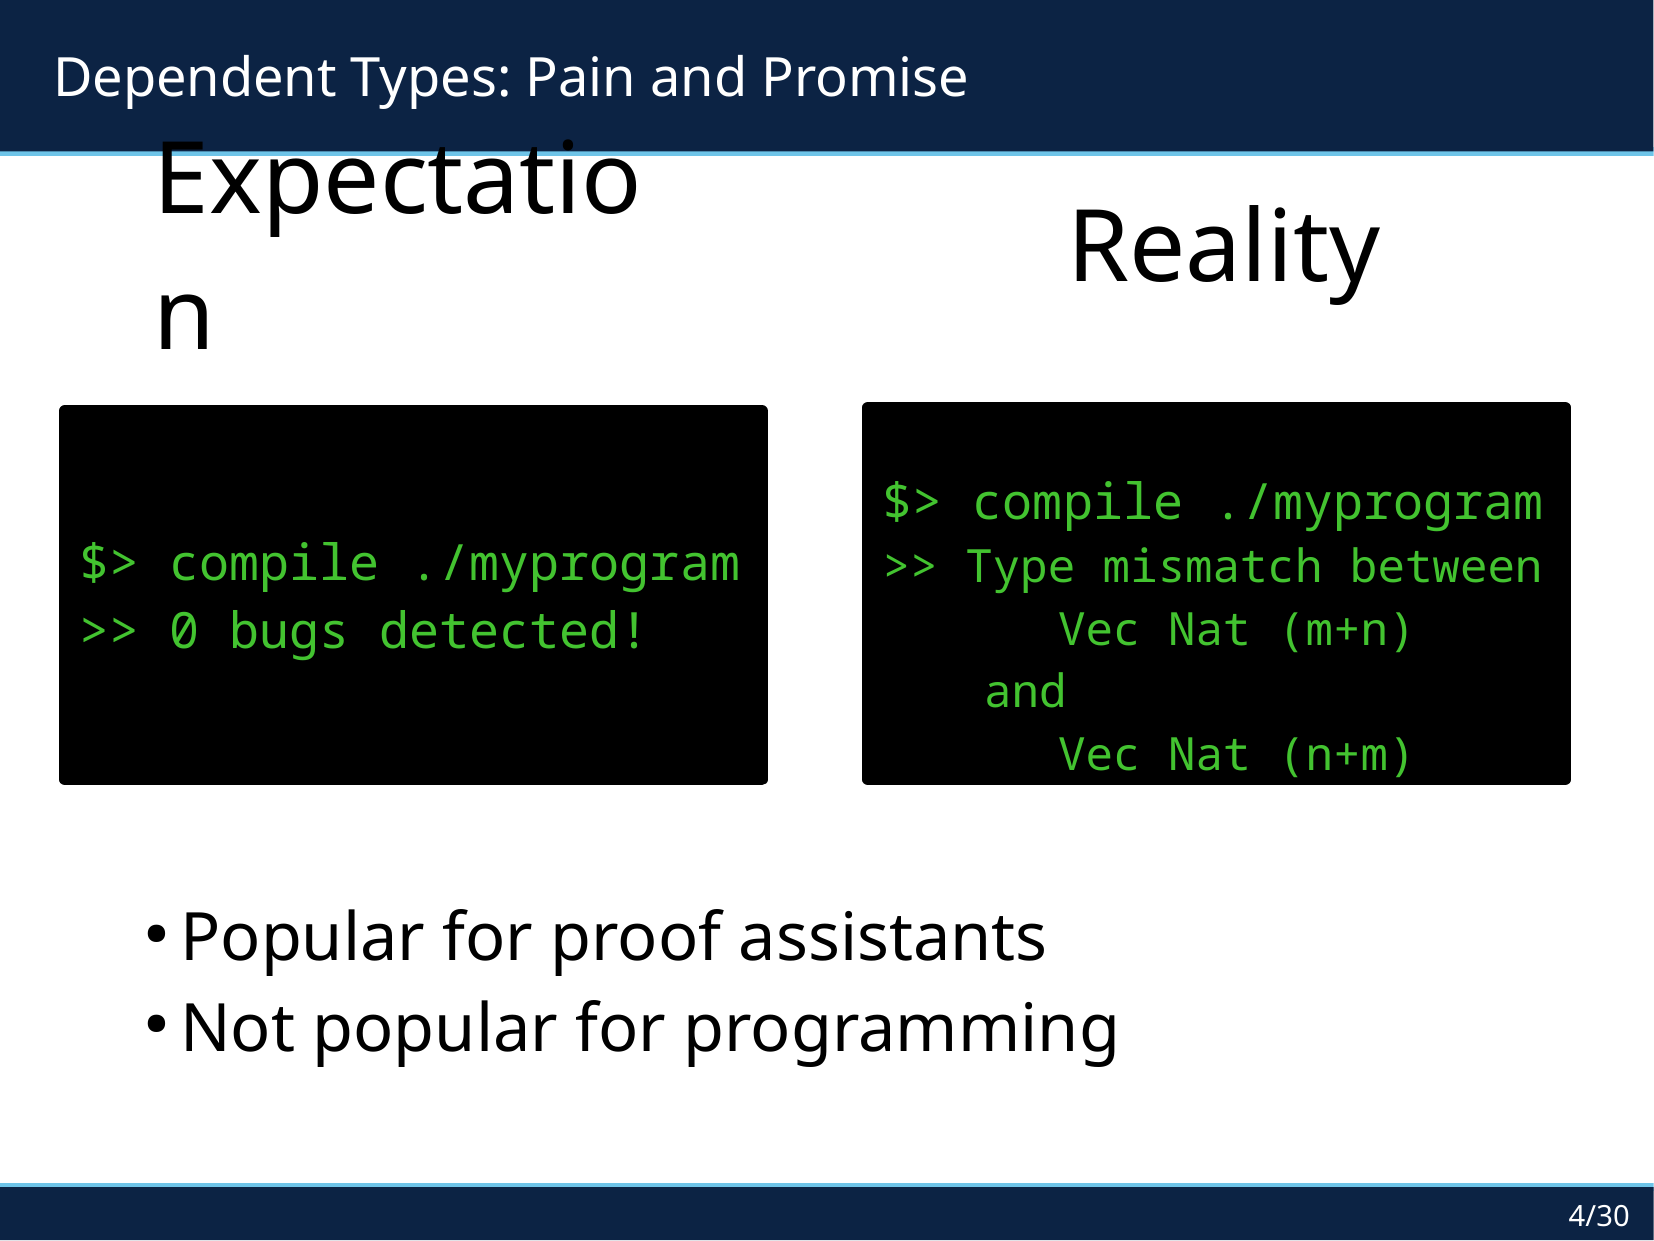

# Dependent Types: Pain and Promise
Expectation
$> compile ./myprogram
>> 0 bugs detected!
Reality
$> compile ./myprogram
>> Type mismatch between
	 	 Vec Nat (m+n)
	 and
		 Vec Nat (n+m)
Popular for proof assistants
Not popular for programming
4